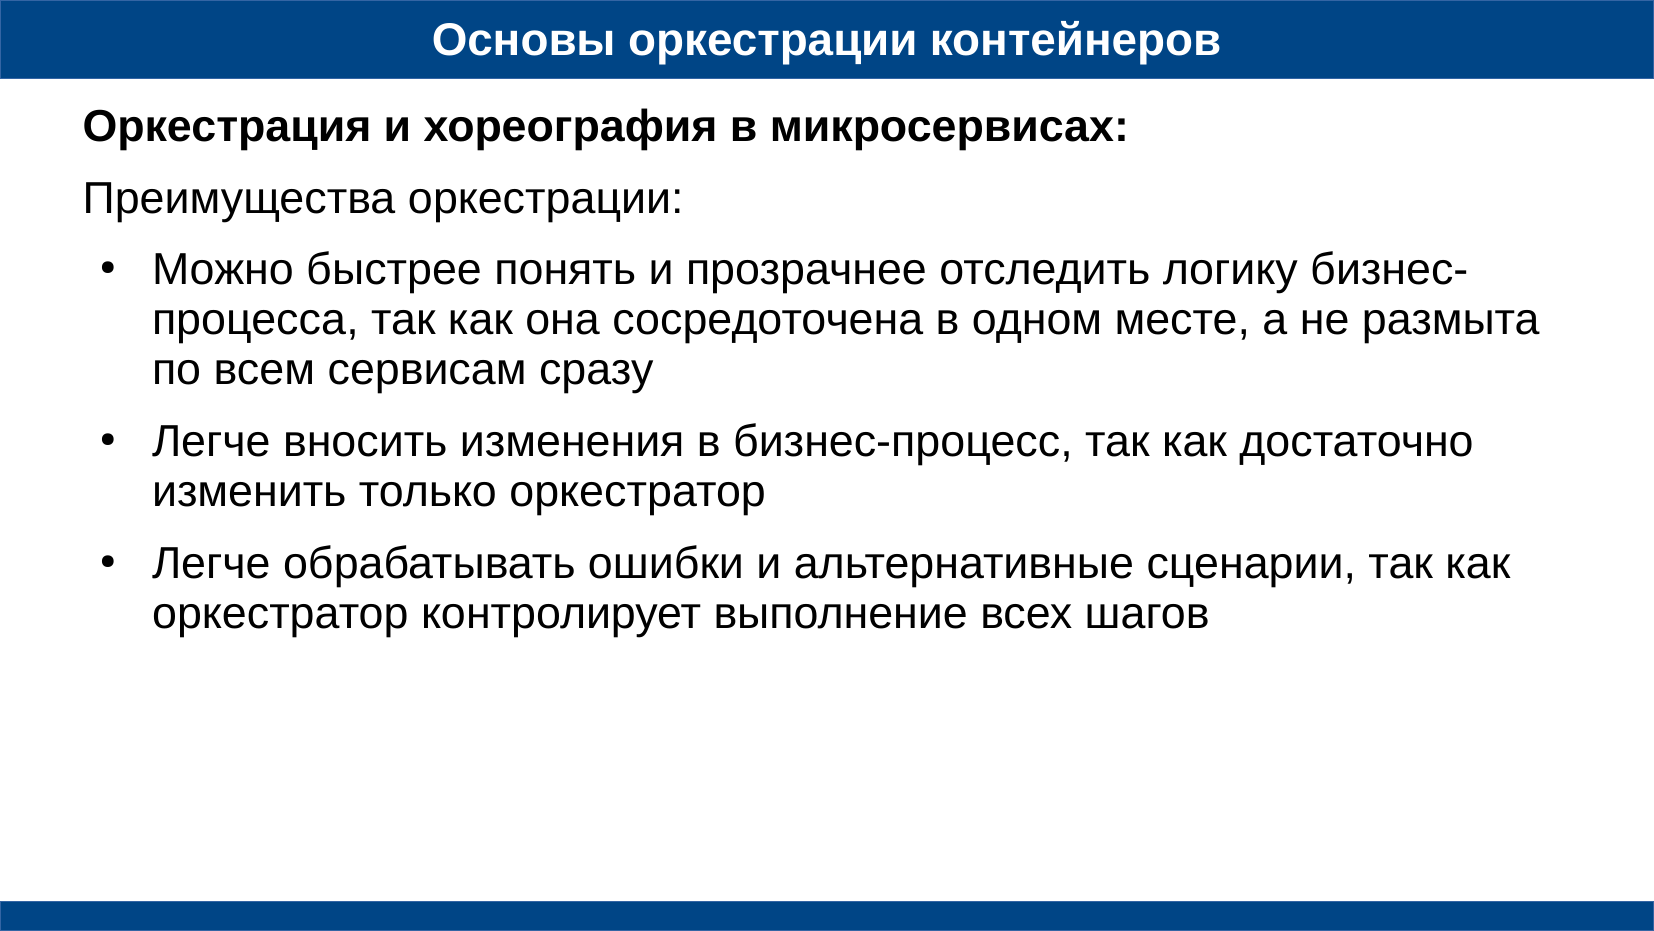

# Основы оркестрации контейнеров
Оркестрация и хореография в микросервисах:
Преимущества оркестрации:
Можно быстрее понять и прозрачнее отследить логику бизнес-процесса, так как она сосредоточена в одном месте, а не размыта по всем сервисам сразу
Легче вносить изменения в бизнес-процесс, так как достаточно изменить только оркестратор
Легче обрабатывать ошибки и альтернативные сценарии, так как оркестратор контролирует выполнение всех шагов